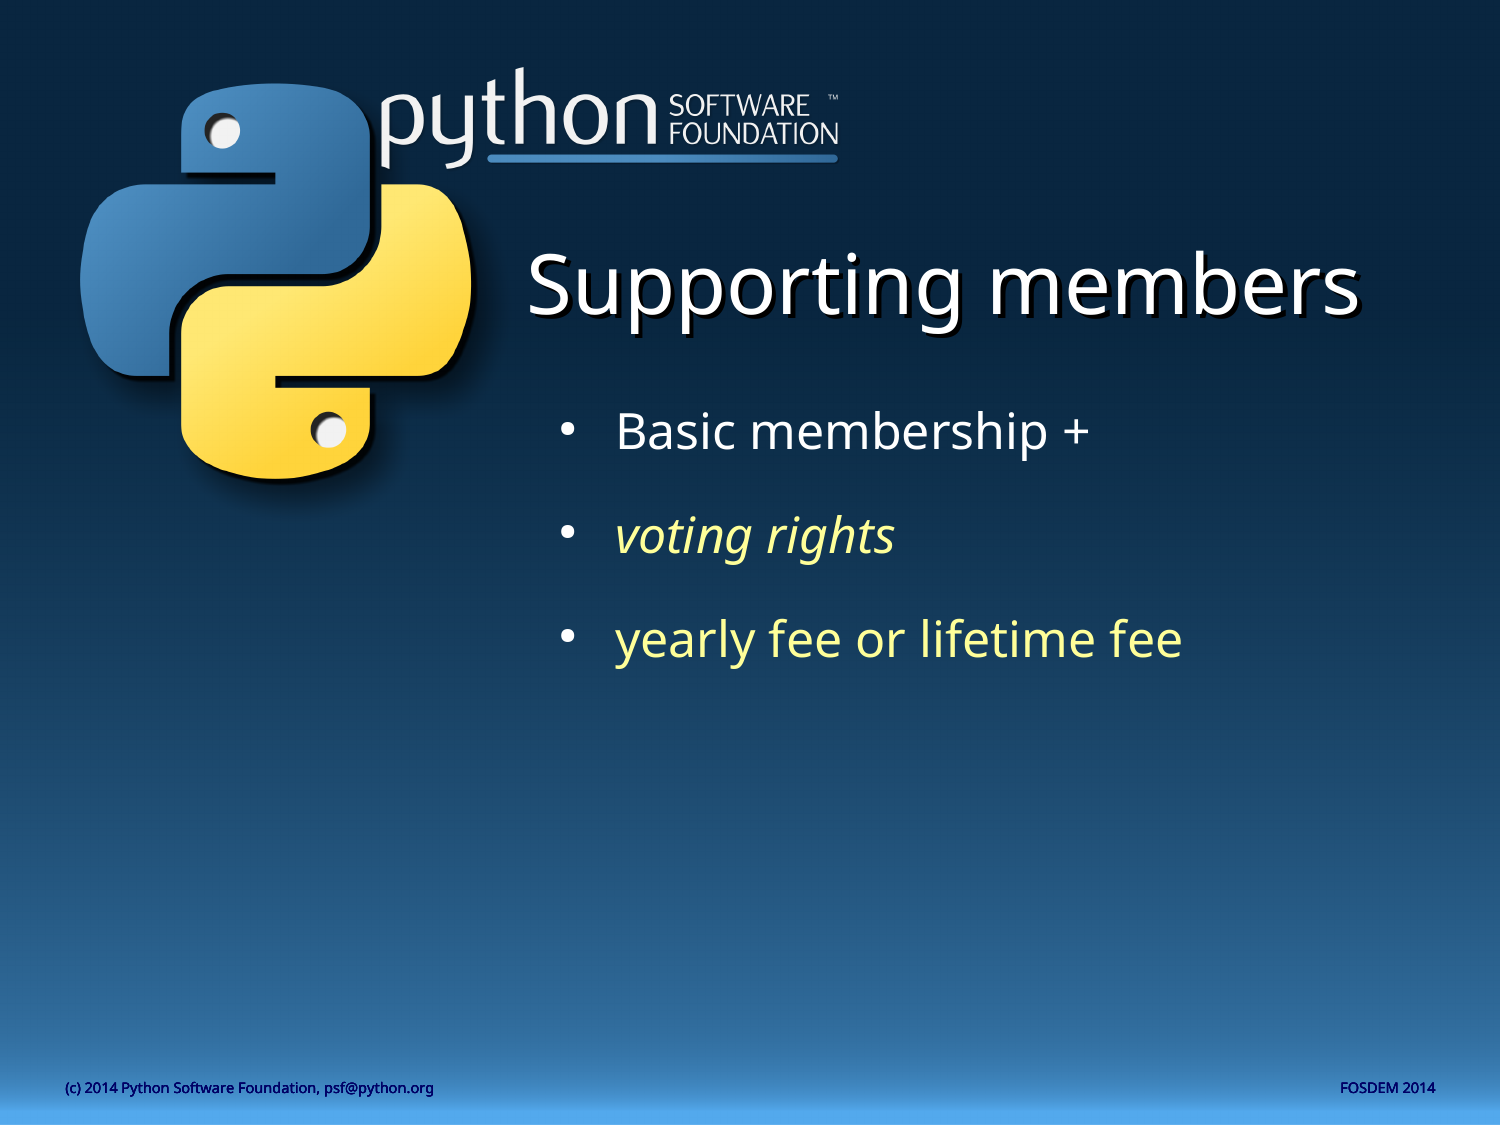

# Supporting members
Basic membership +
voting rights
yearly fee or lifetime fee
(c) 2014 Python Software Foundation, psf@python.org						 FOSDEM 2014
(c) 2014 Python Software Foundation, psf@python.org						 FOSDEM 2014
(c) 2014 Python Software Foundation, psf@python.org						 FOSDEM 2014